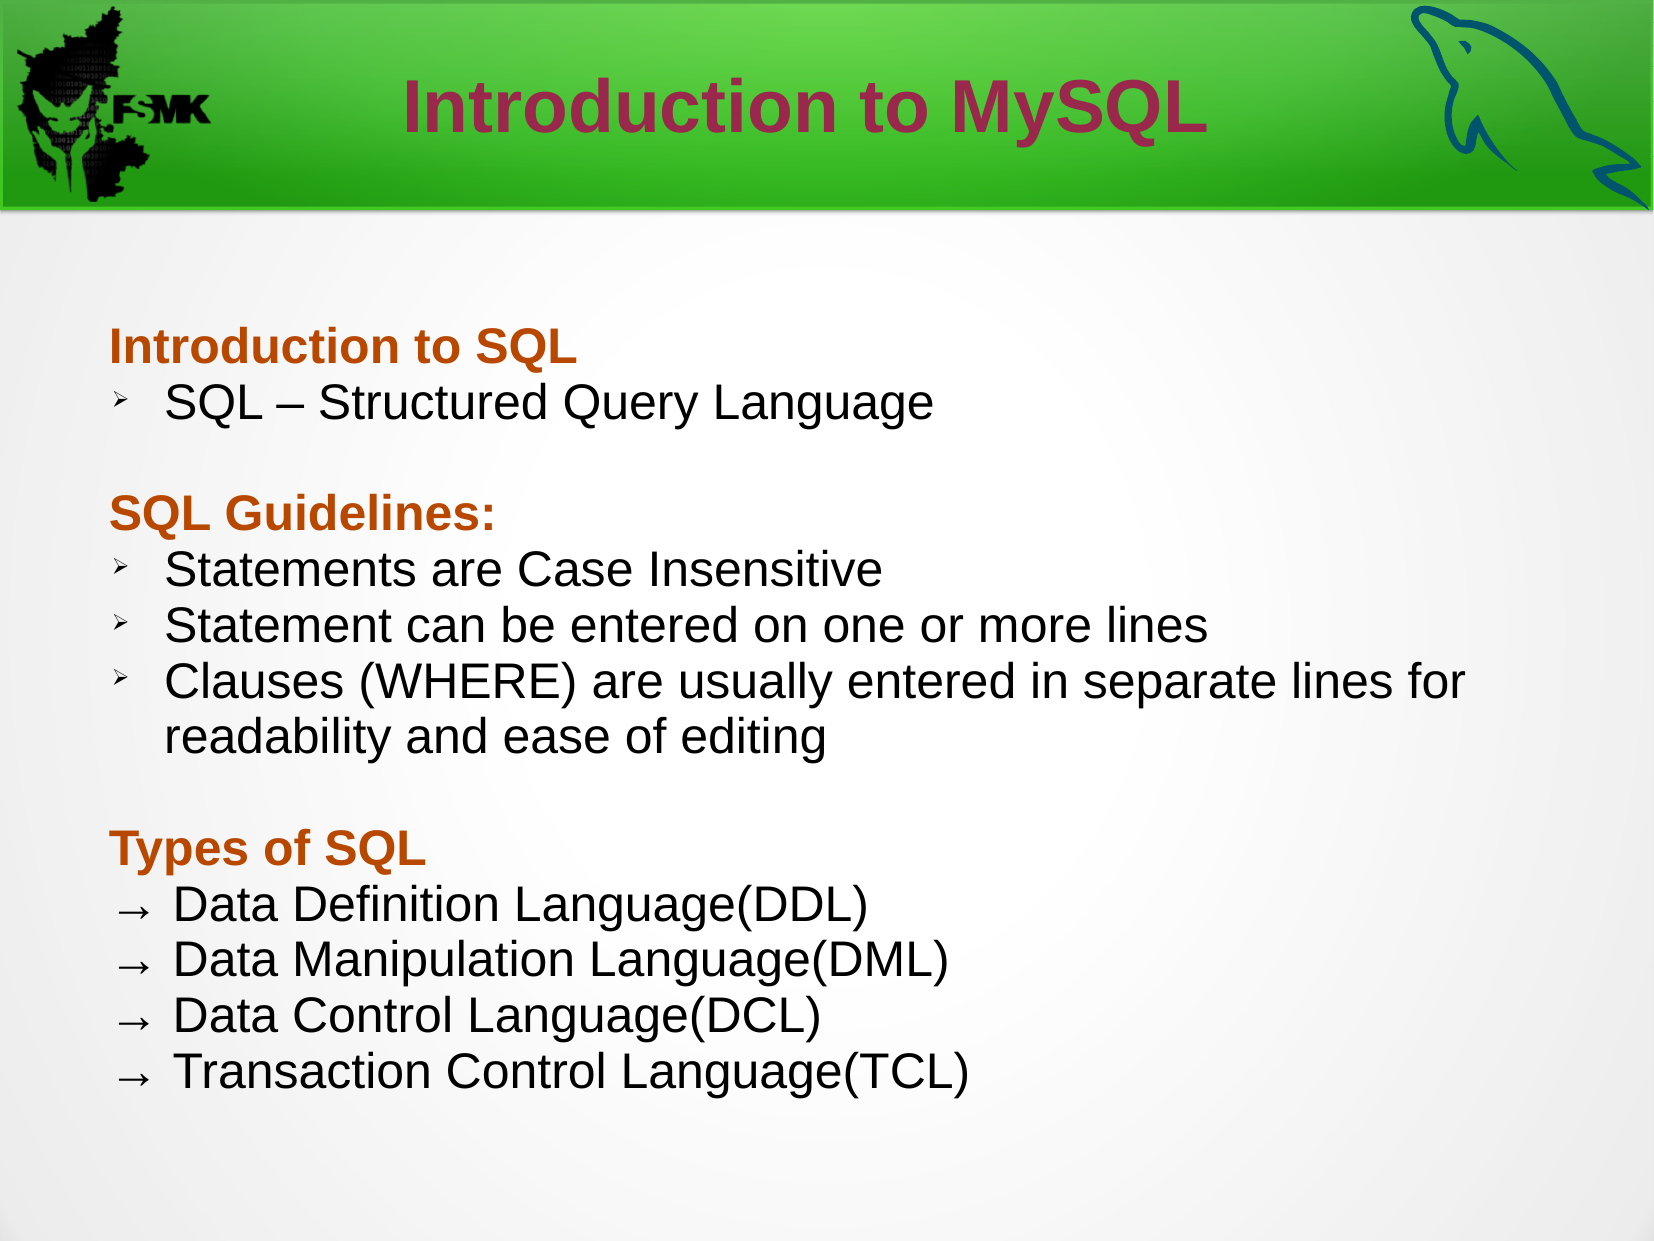

# Introduction to MySQL
Introduction to SQL
SQL – Structured Query Language
SQL Guidelines:
Statements are Case Insensitive
Statement can be entered on one or more lines
Clauses (WHERE) are usually entered in separate lines for readability and ease of editing
Types of SQL
→ Data Definition Language(DDL)
→ Data Manipulation Language(DML)
→ Data Control Language(DCL)
→ Transaction Control Language(TCL)